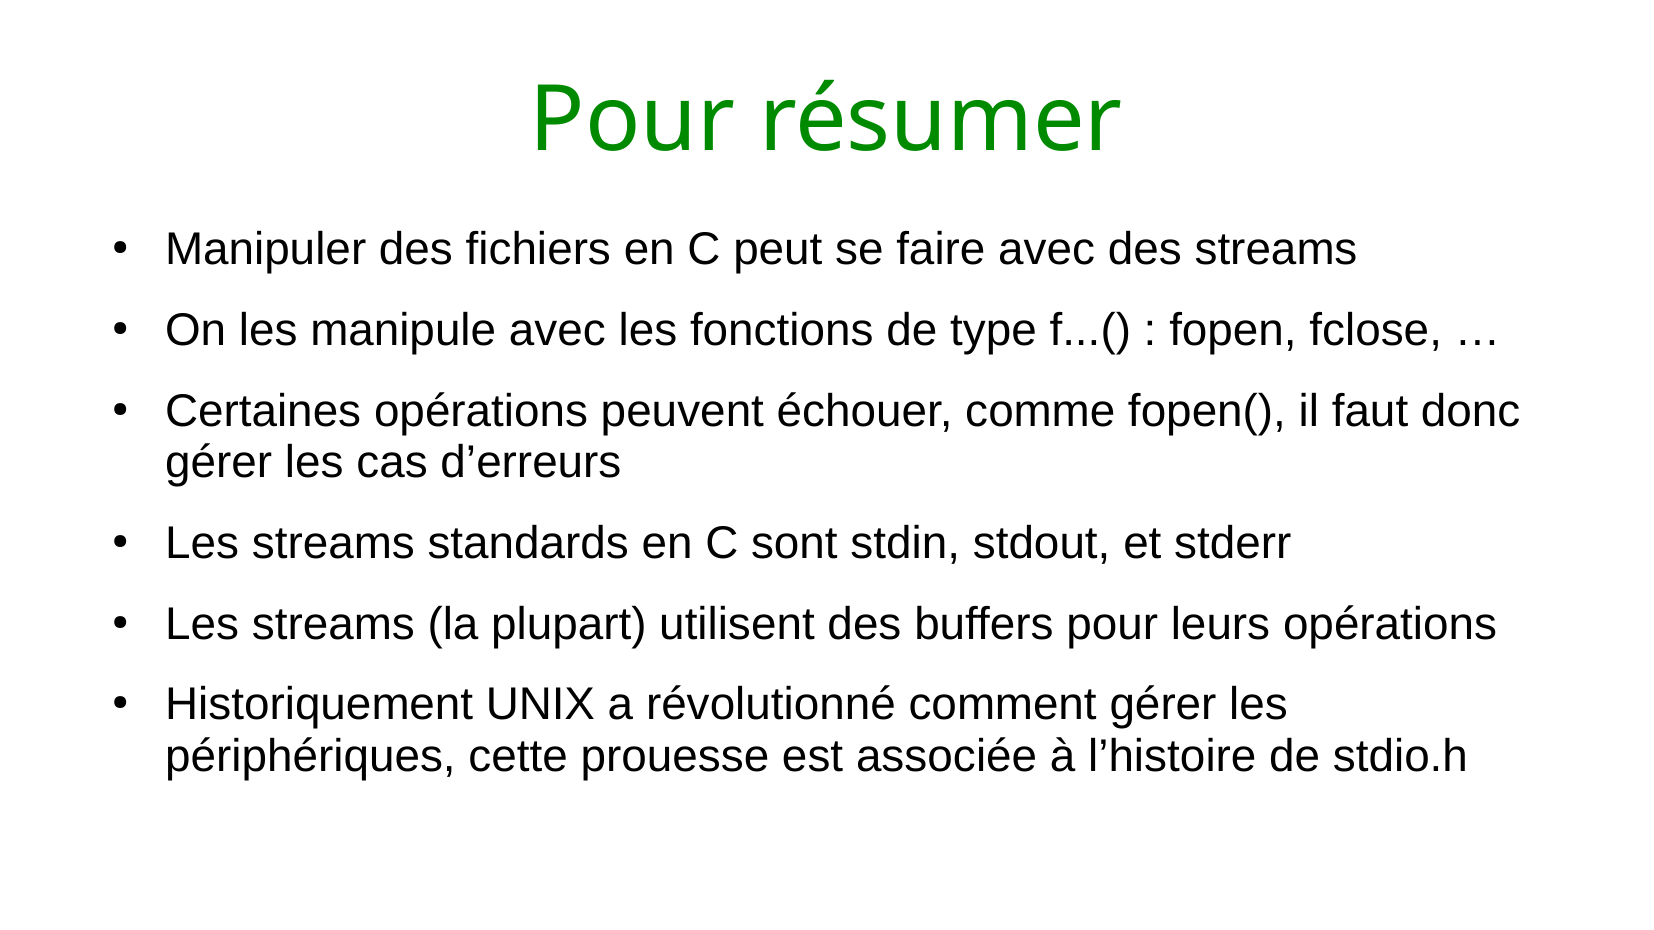

# Pour résumer
Manipuler des fichiers en C peut se faire avec des streams
On les manipule avec les fonctions de type f...() : fopen, fclose, …
Certaines opérations peuvent échouer, comme fopen(), il faut donc gérer les cas d’erreurs
Les streams standards en C sont stdin, stdout, et stderr
Les streams (la plupart) utilisent des buffers pour leurs opérations
Historiquement UNIX a révolutionné comment gérer les périphériques, cette prouesse est associée à l’histoire de stdio.h